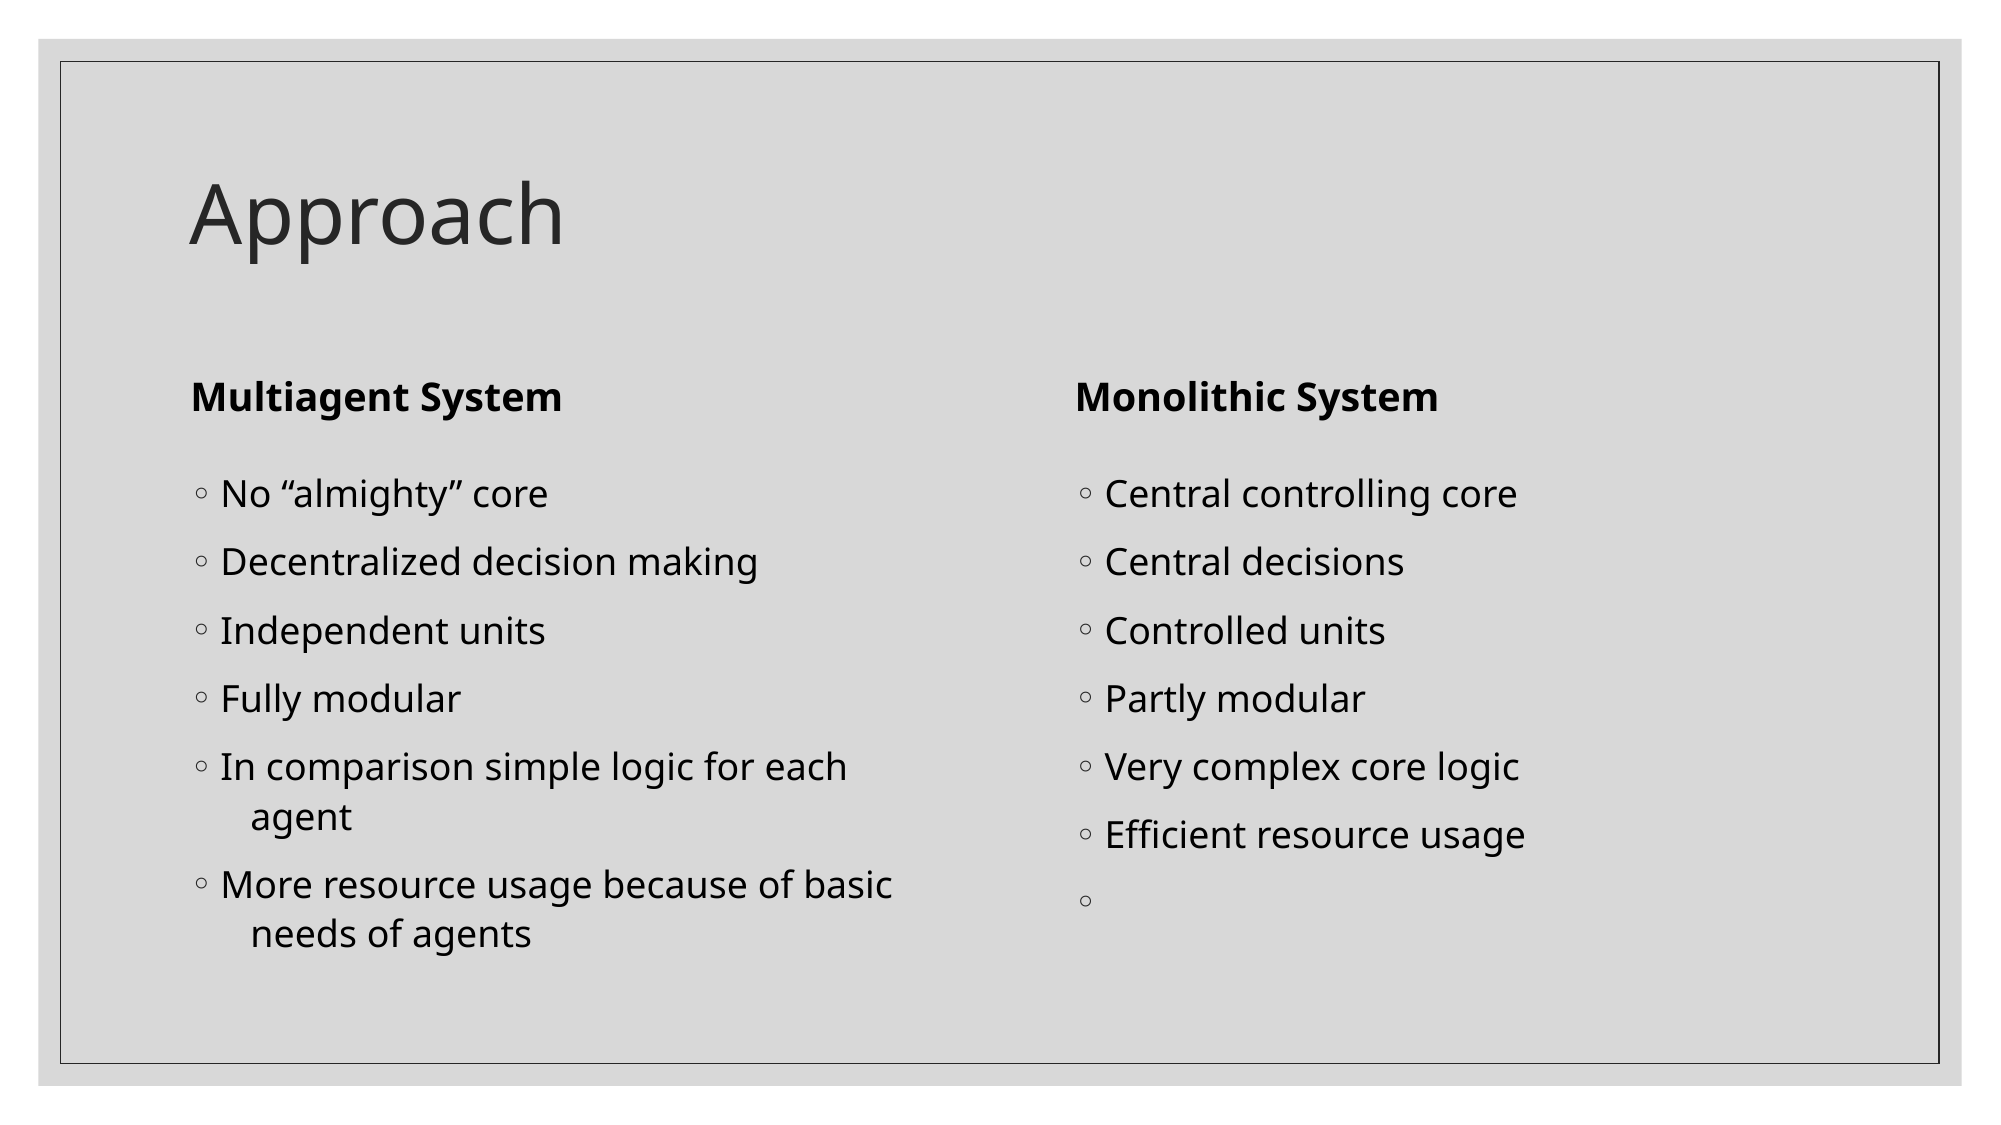

# Approach
Multiagent System
Monolithic System
No “almighty” core
Decentralized decision making
Independent units
Fully modular
In comparison simple logic for each agent
More resource usage because of basic needs of agents
Central controlling core
Central decisions
Controlled units
Partly modular
Very complex core logic
Efficient resource usage